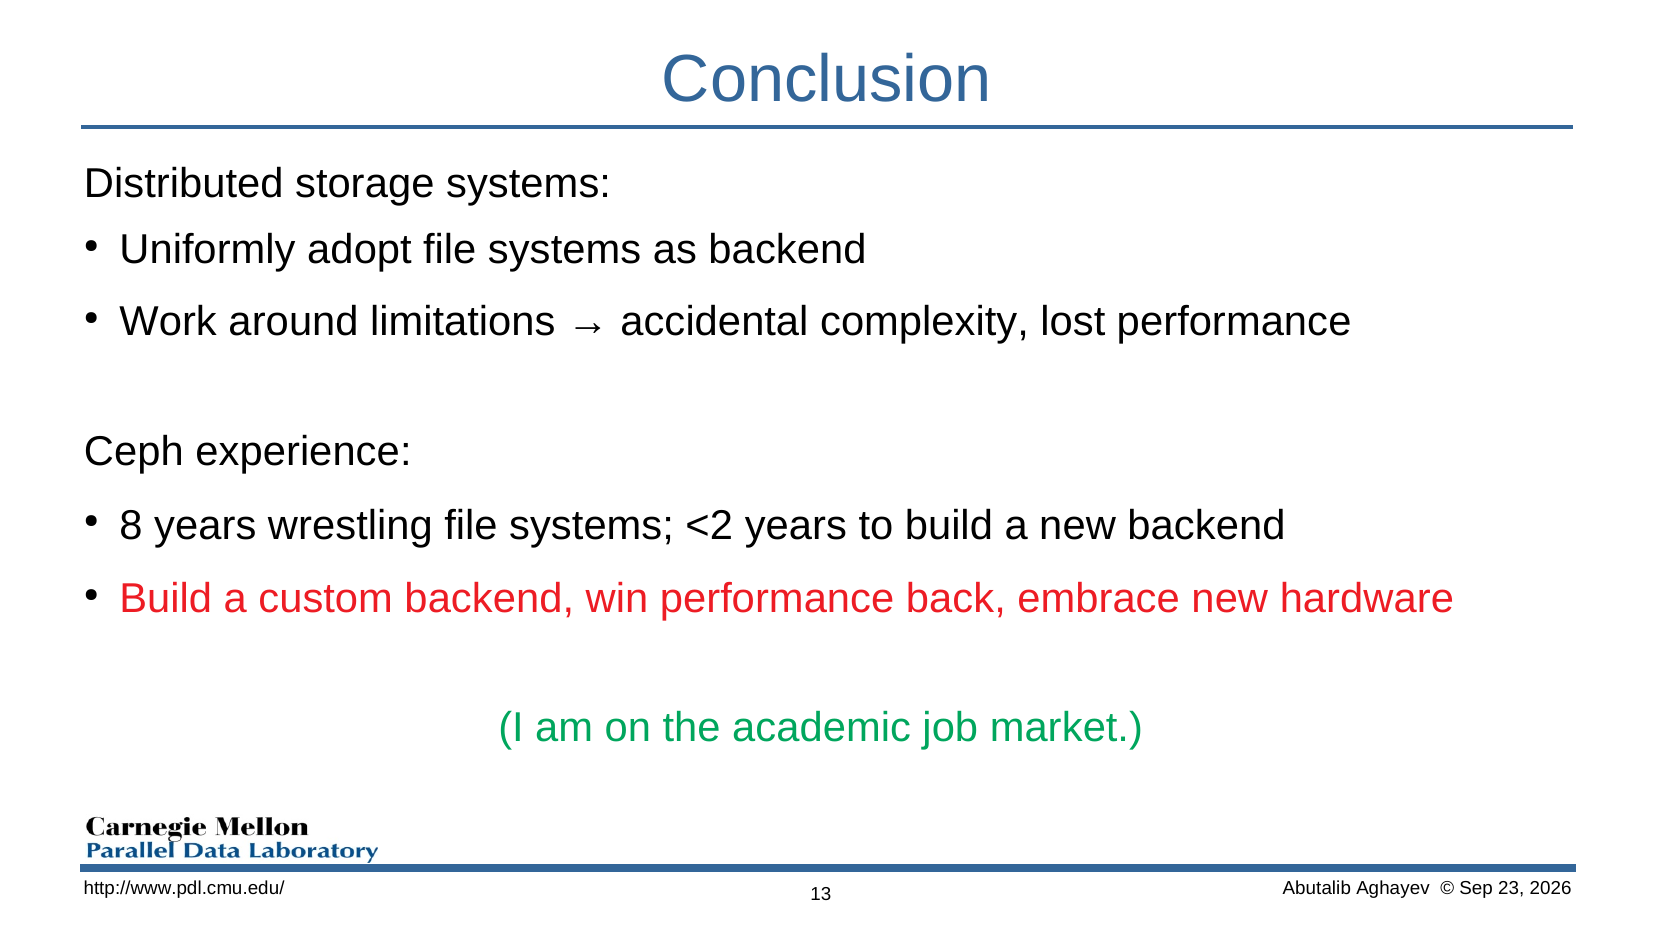

# Conclusion
Distributed storage systems:
Uniformly adopt file systems as backend
Work around limitations → accidental complexity, lost performance
Ceph experience:
8 years wrestling file systems; <2 years to build a new backend
Build a custom backend, win performance back, embrace new hardware
(I am on the academic job market.)
http://www.pdl.cmu.edu/
 Abutalib Aghayev ©